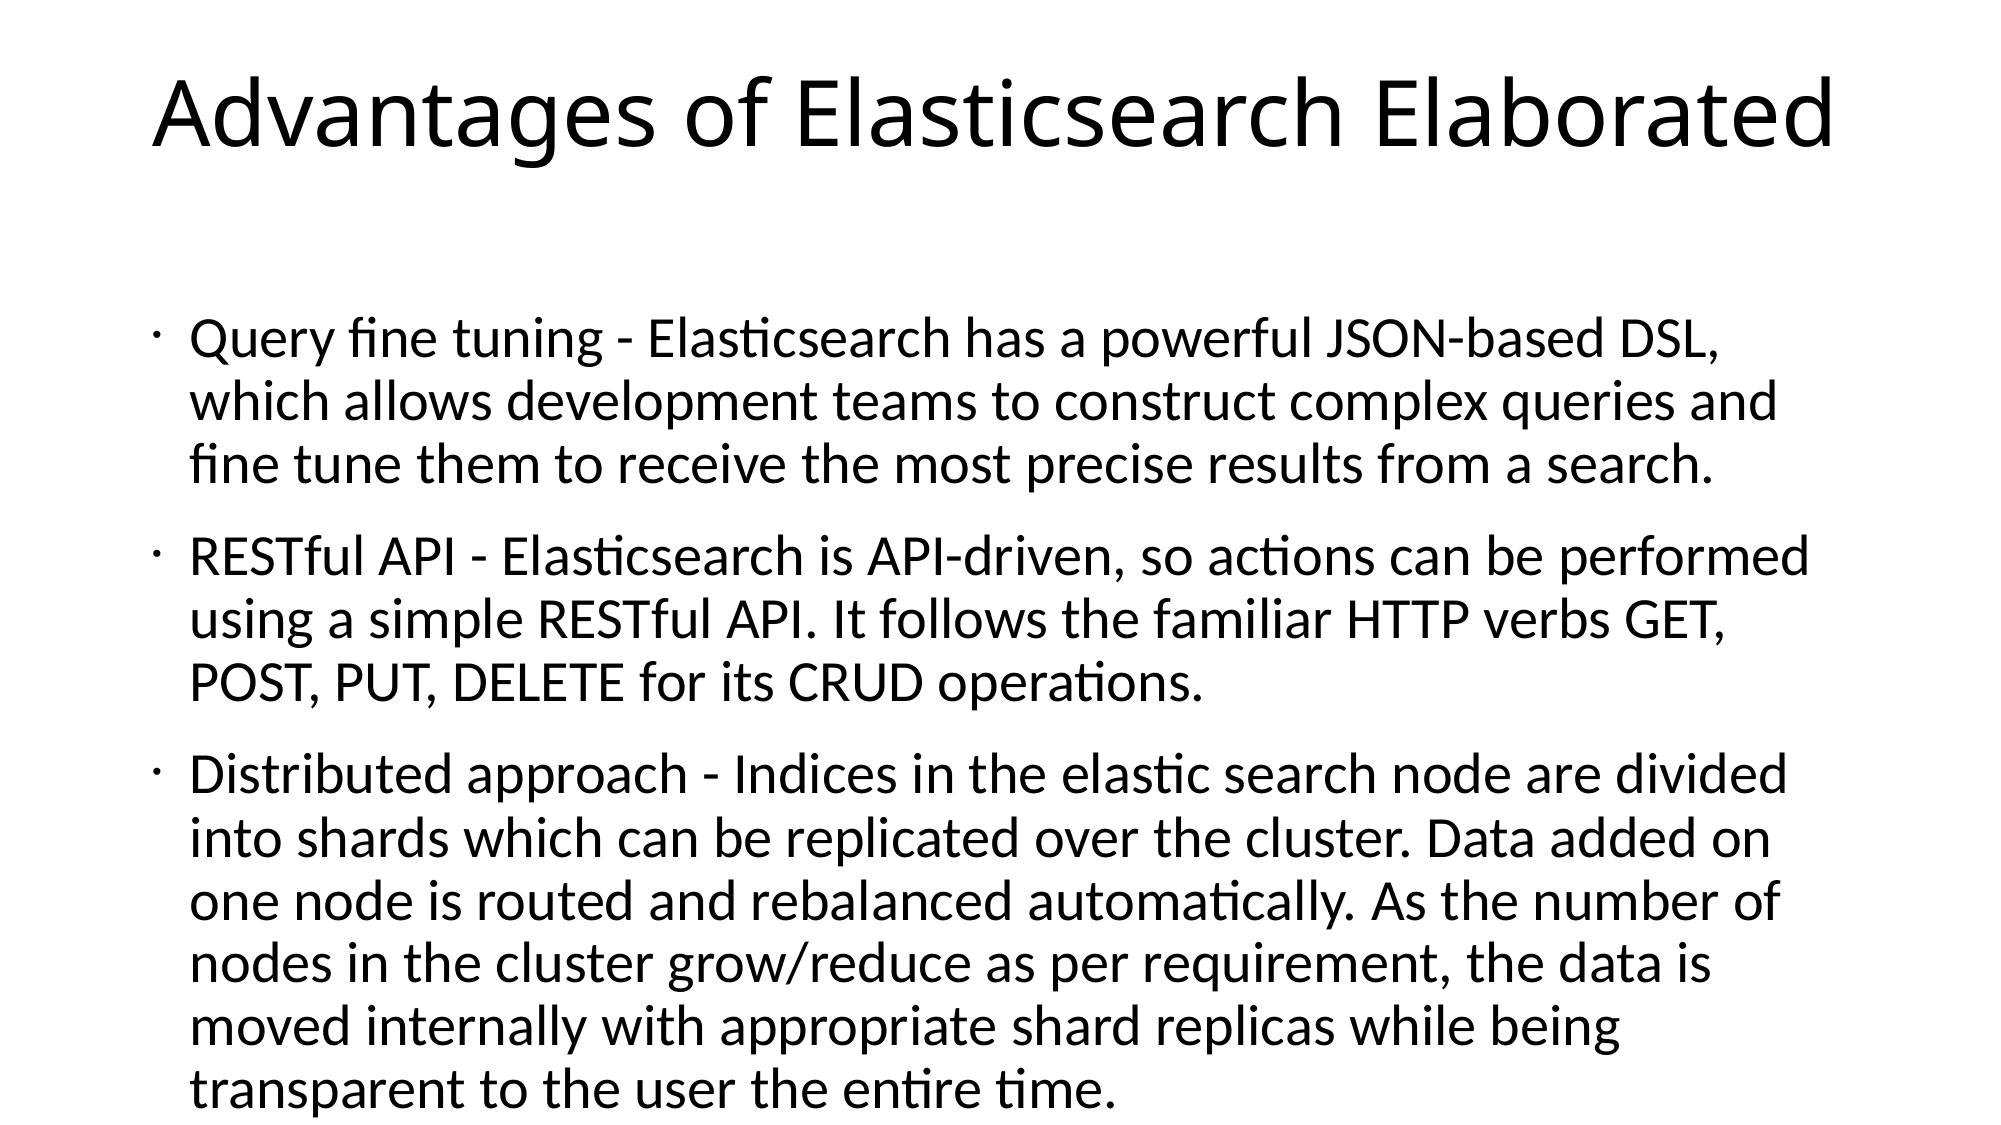

# Advantages of Elasticsearch Elaborated
Query fine tuning - Elasticsearch has a powerful JSON-based DSL, which allows development teams to construct complex queries and fine tune them to receive the most precise results from a search.
RESTful API - Elasticsearch is API-driven, so actions can be performed using a simple RESTful API. It follows the familiar HTTP verbs GET, POST, PUT, DELETE for its CRUD operations.
Distributed approach - Indices in the elastic search node are divided into shards which can be replicated over the cluster. Data added on one node is routed and rebalanced automatically. As the number of nodes in the cluster grow/reduce as per requirement, the data is moved internally with appropriate shard replicas while being transparent to the user the entire time.